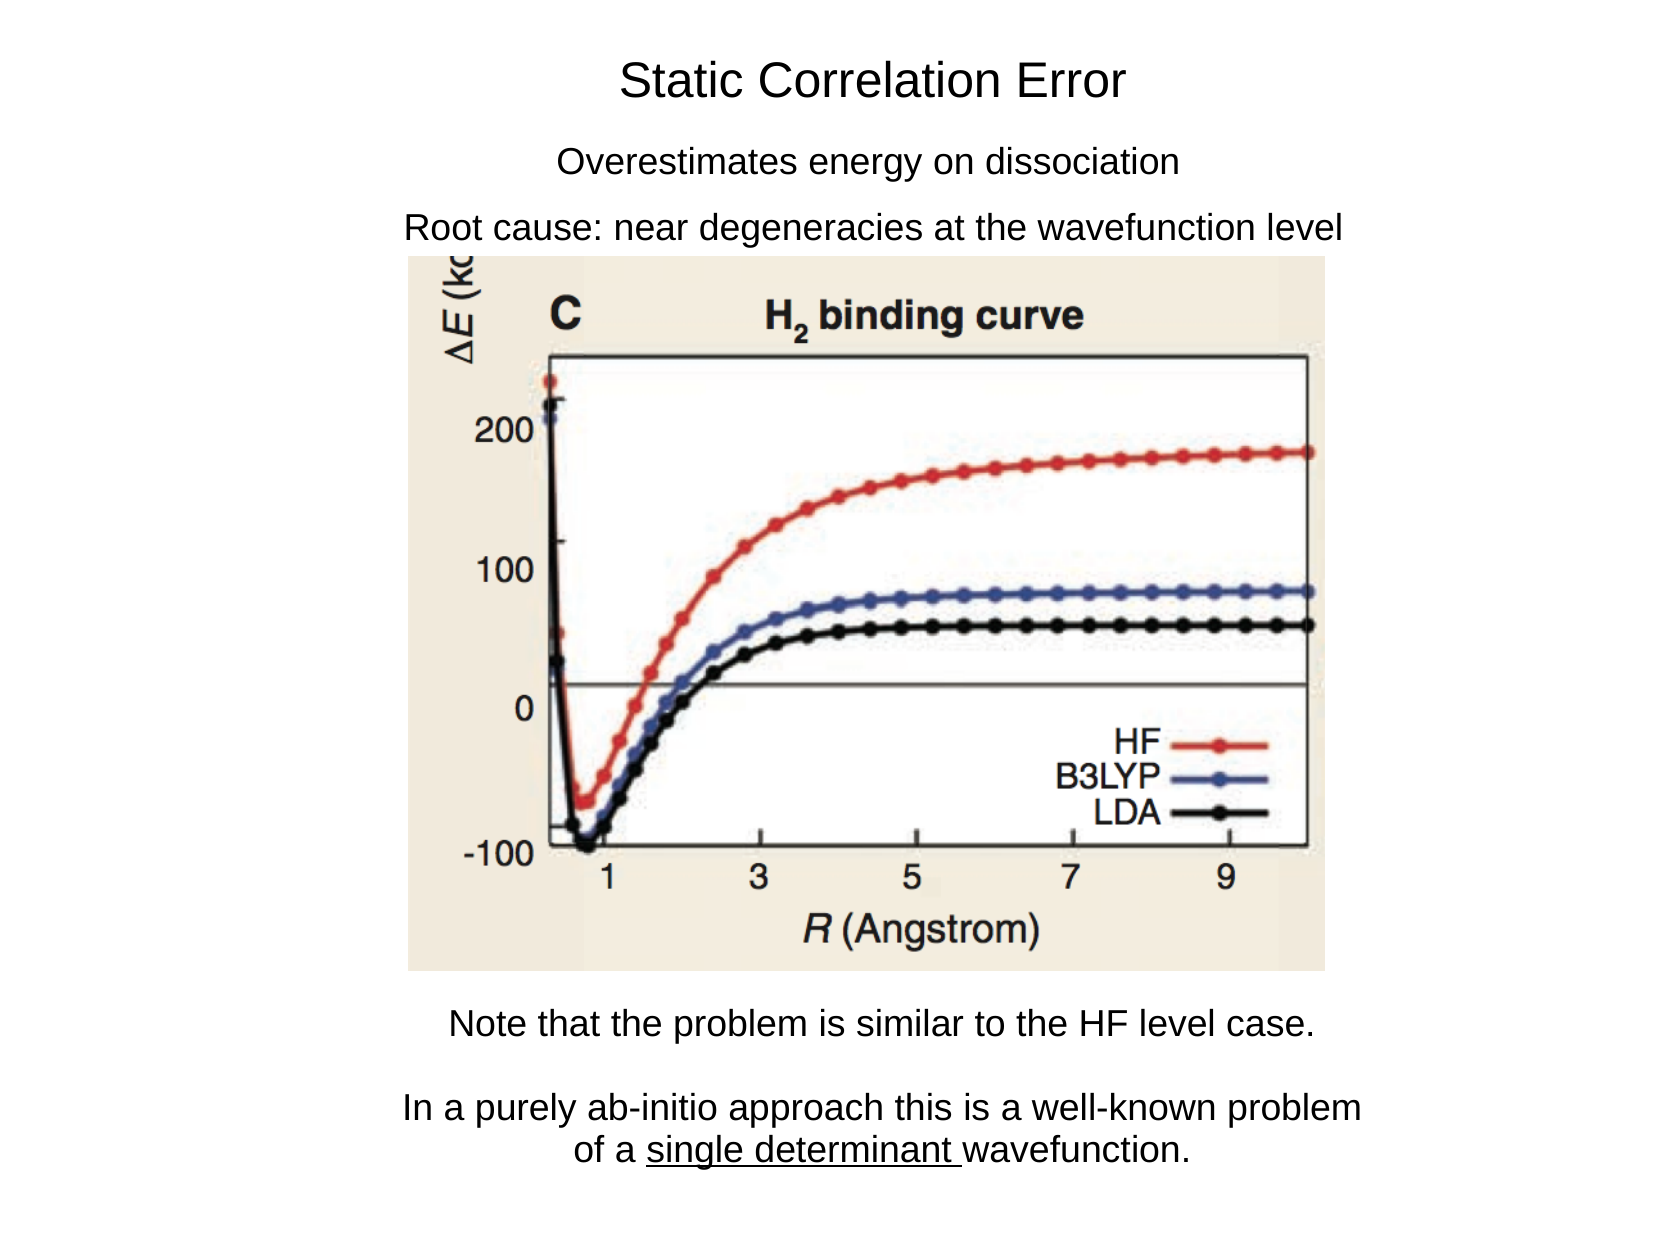

Static Correlation Error
Overestimates energy on dissociation
Root cause: near degeneracies at the wavefunction level
Example: stretching of H2
Note that the problem is similar to the HF level case.
In a purely ab-initio approach this is a well-known problem
of a single determinant wavefunction.